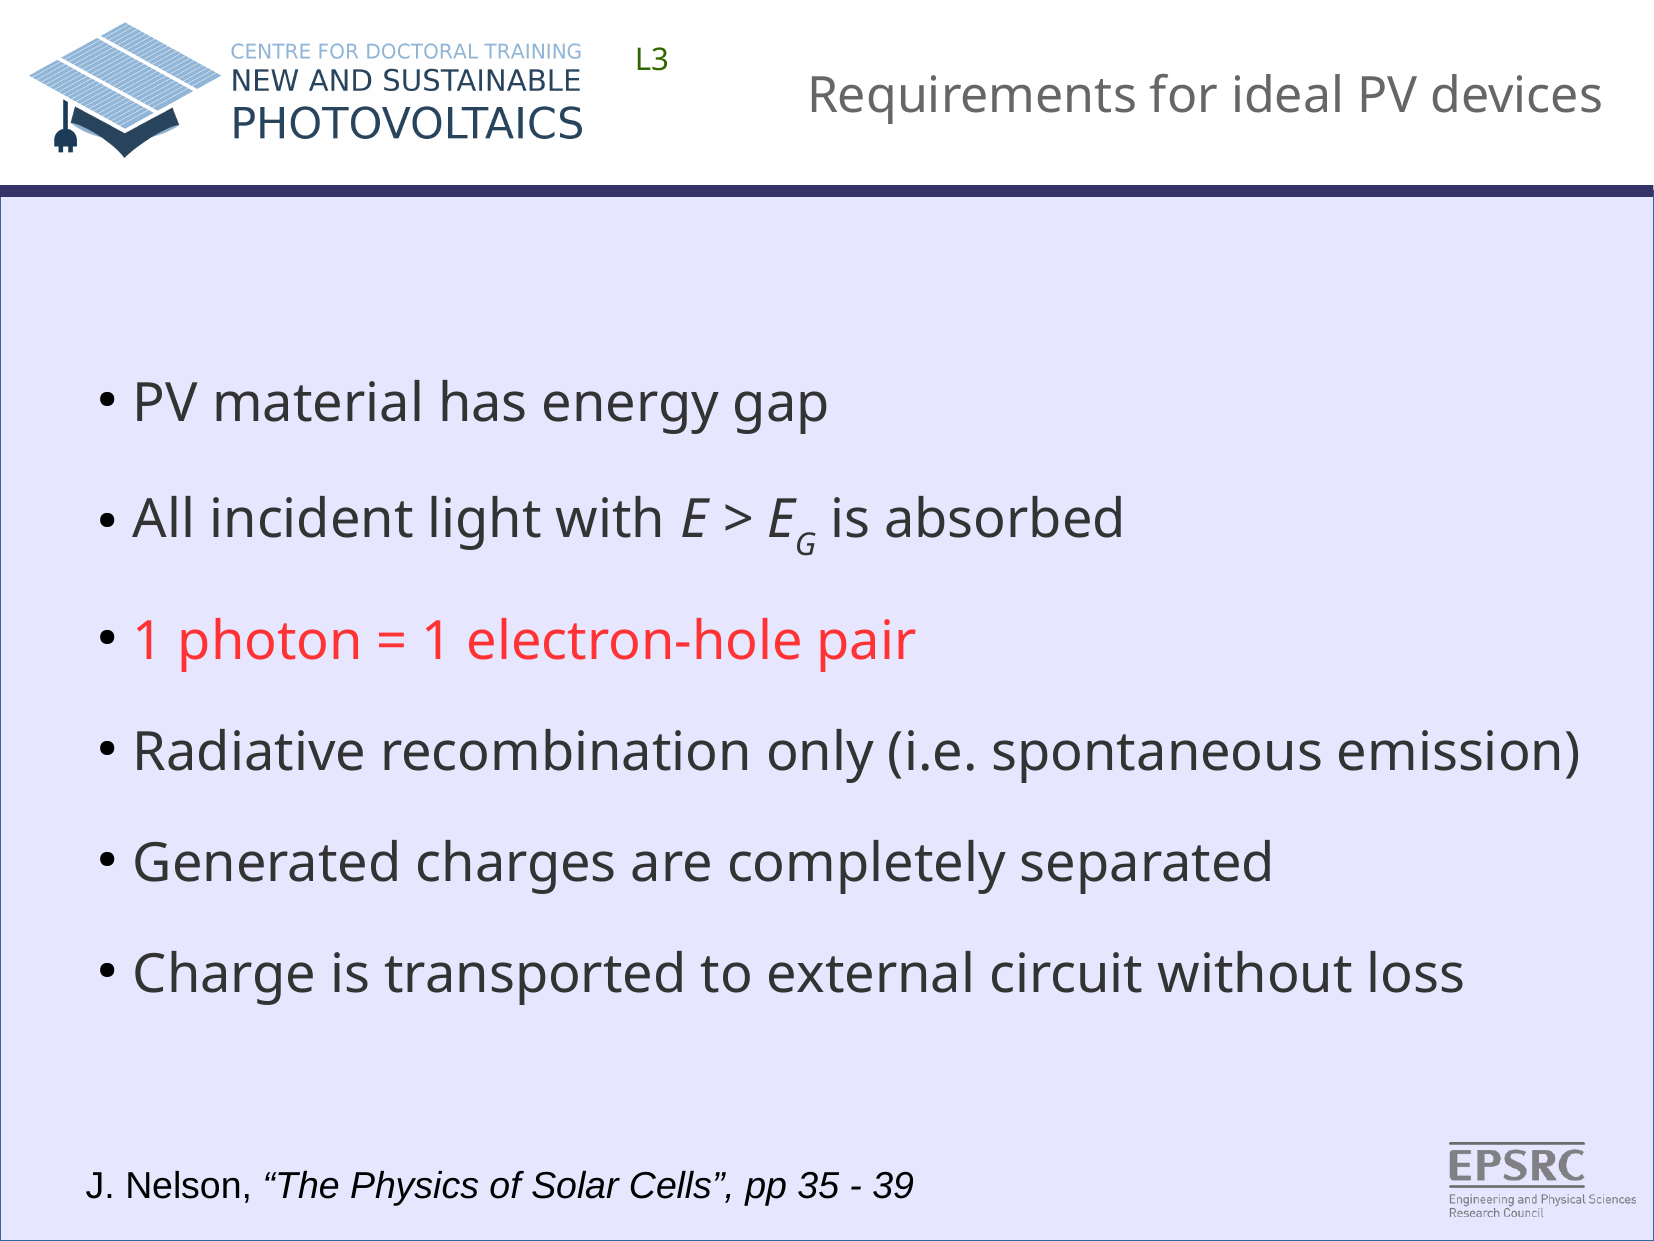

L3
Requirements for ideal PV devices
PV material has energy gap
All incident light with E > EG is absorbed
1 photon = 1 electron-hole pair
Radiative recombination only (i.e. spontaneous emission)
Generated charges are completely separated
Charge is transported to external circuit without loss
J. Nelson, “The Physics of Solar Cells”, pp 35 - 39